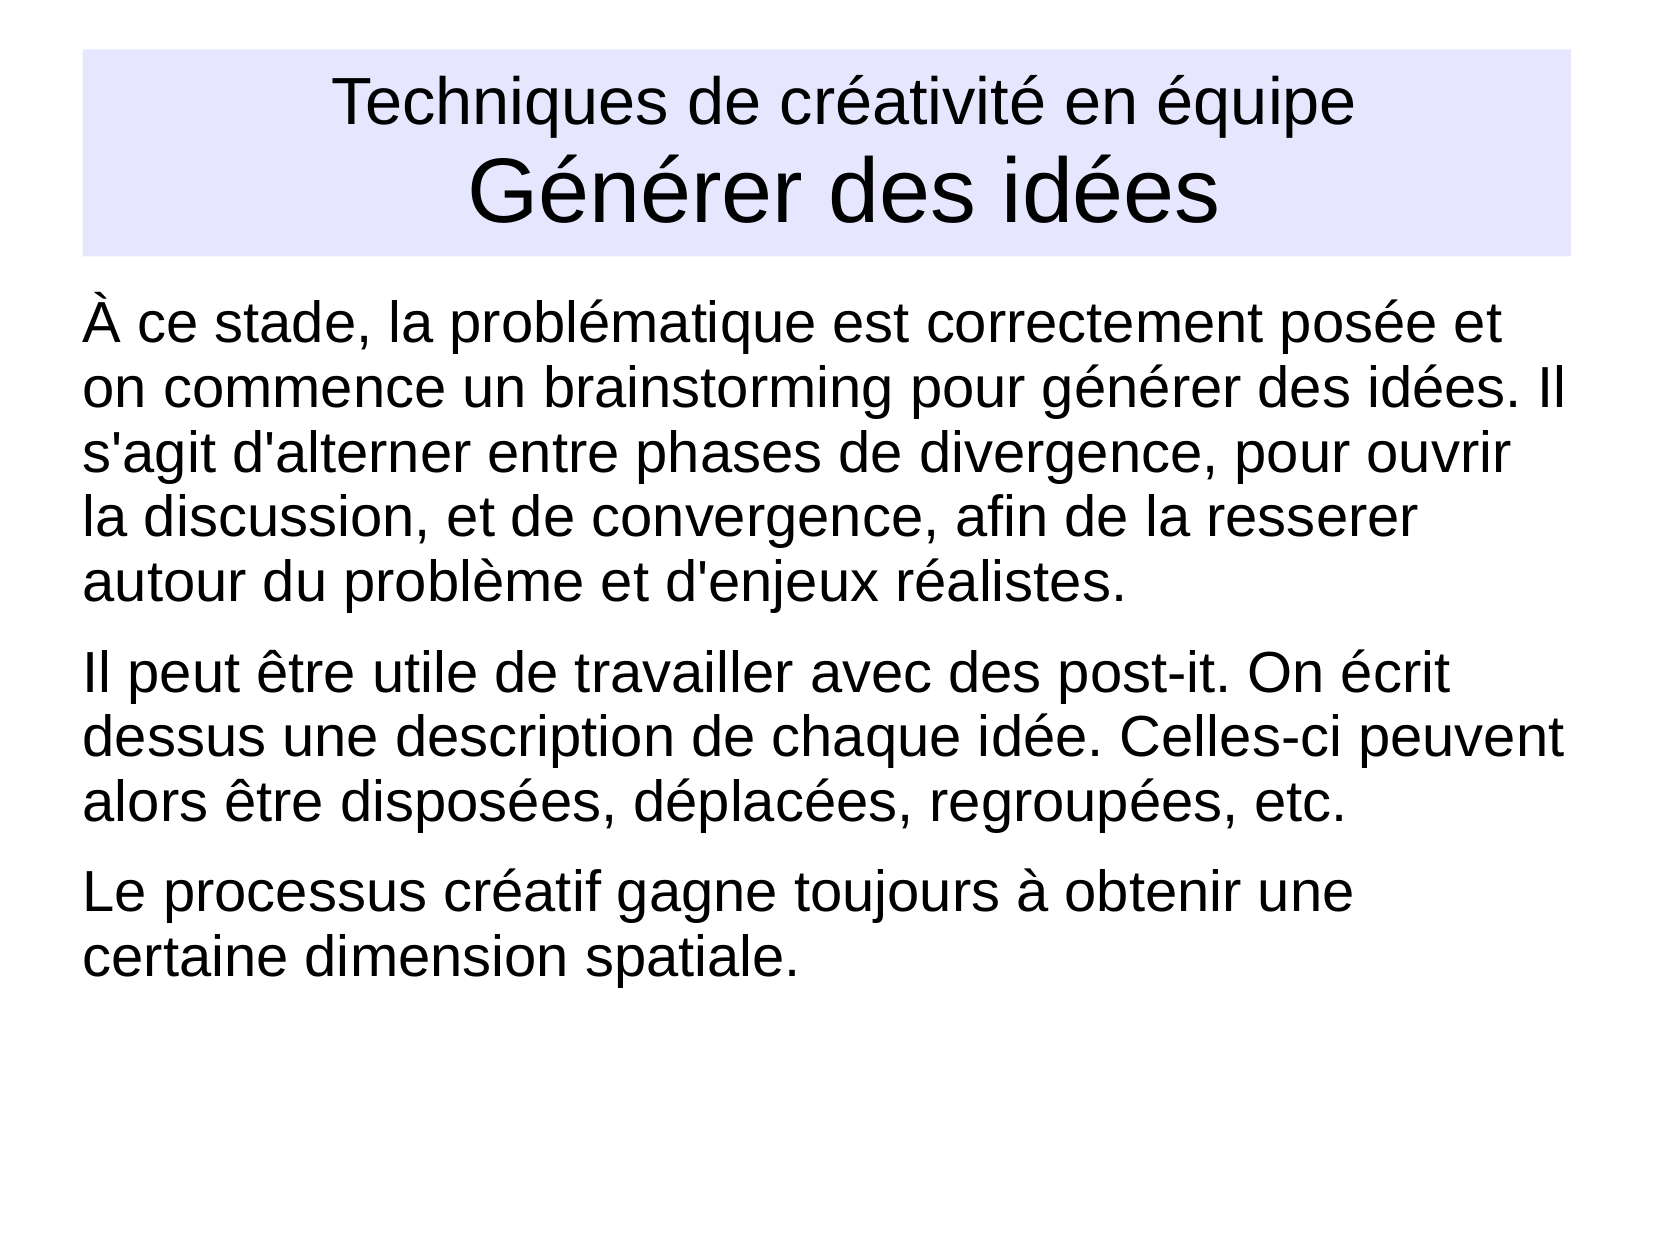

# Techniques de créativité en équipe Générer des idées
À ce stade, la problématique est correctement posée et on commence un brainstorming pour générer des idées. Il s'agit d'alterner entre phases de divergence, pour ouvrir la discussion, et de convergence, afin de la resserer autour du problème et d'enjeux réalistes.
Il peut être utile de travailler avec des post-it. On écrit dessus une description de chaque idée. Celles-ci peuvent alors être disposées, déplacées, regroupées, etc.
Le processus créatif gagne toujours à obtenir une certaine dimension spatiale.